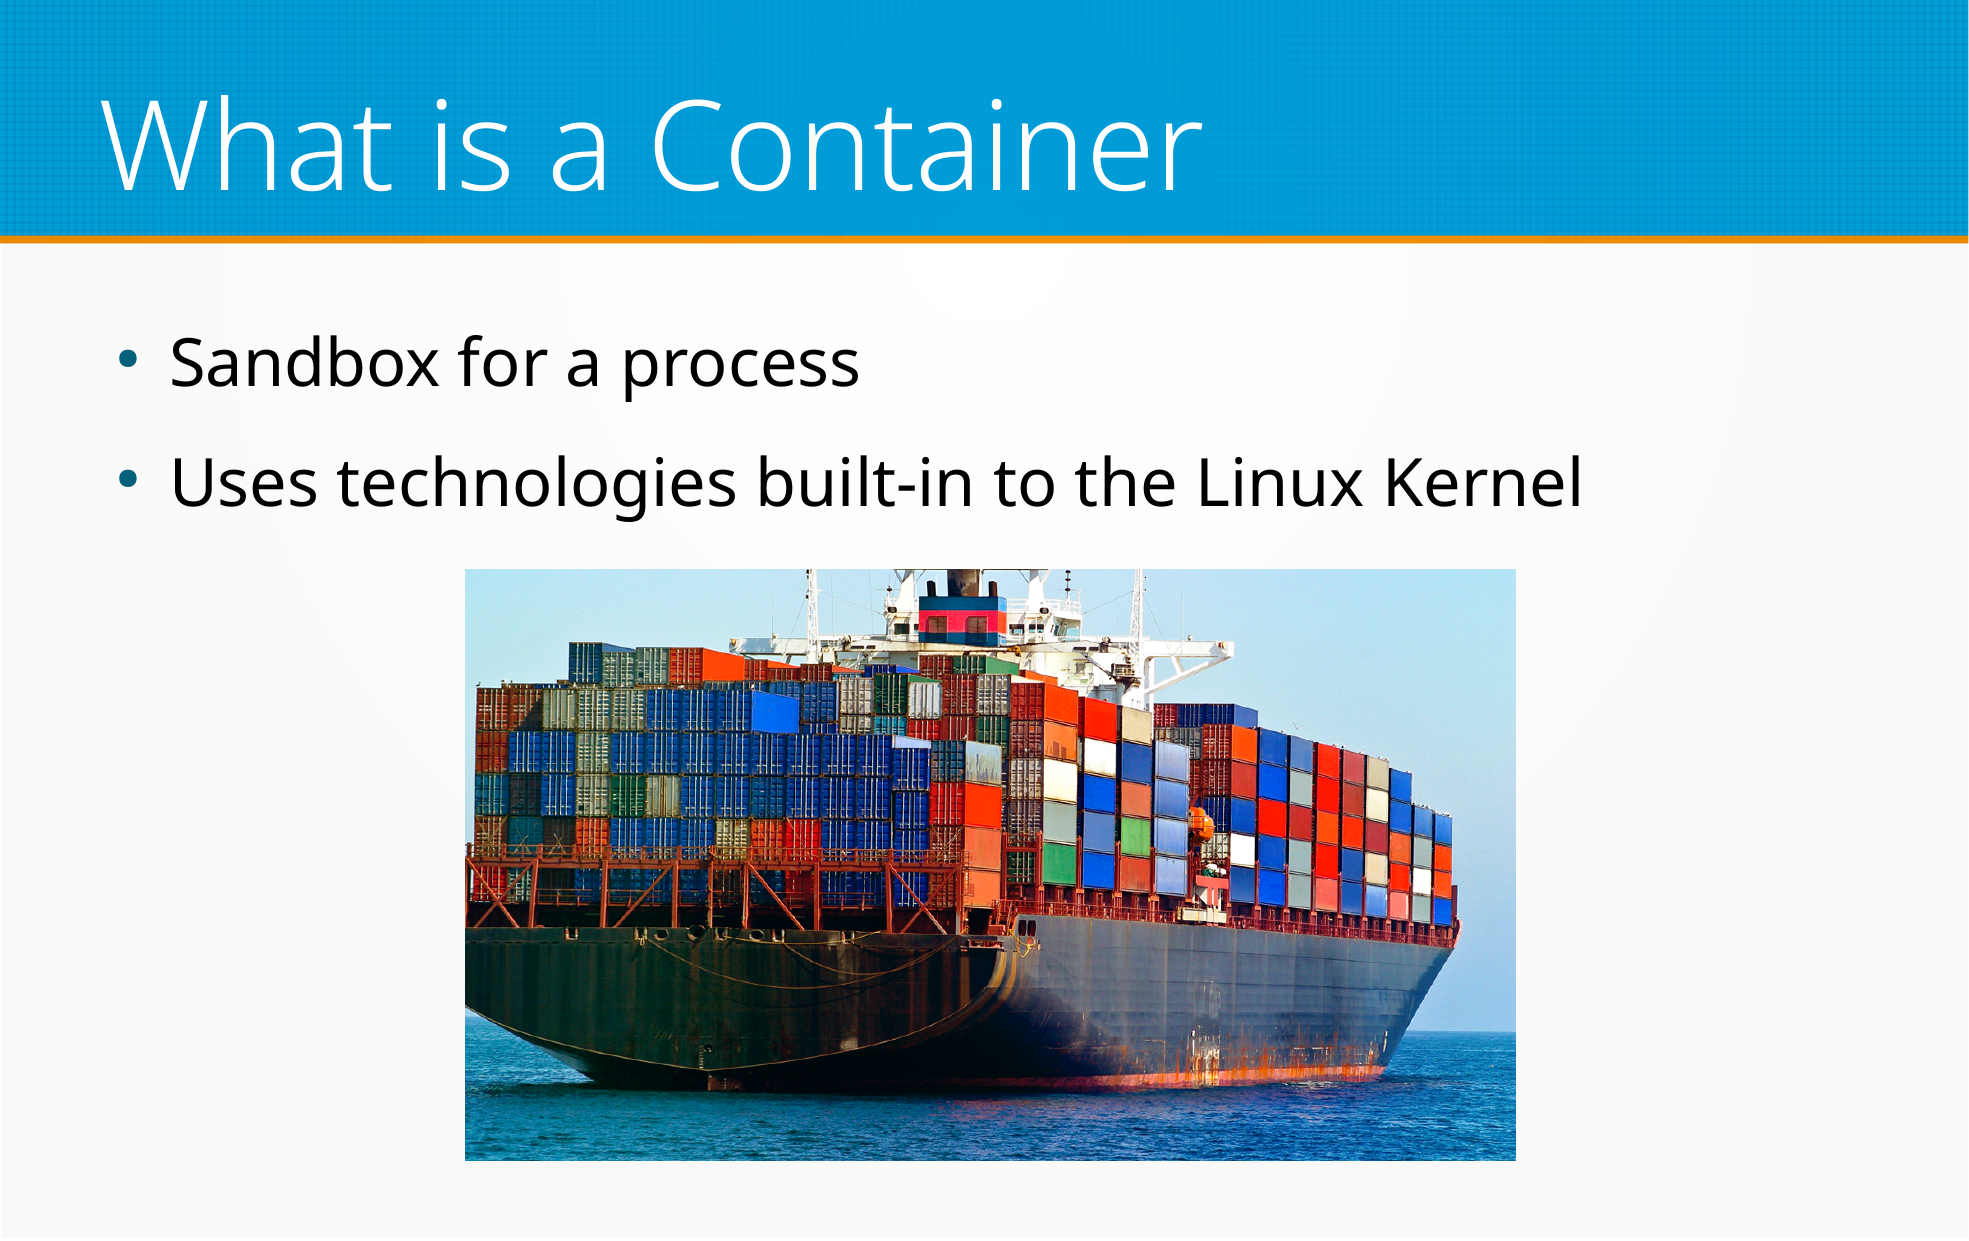

# What is a Container
Sandbox for a process
Uses technologies built-in to the Linux Kernel